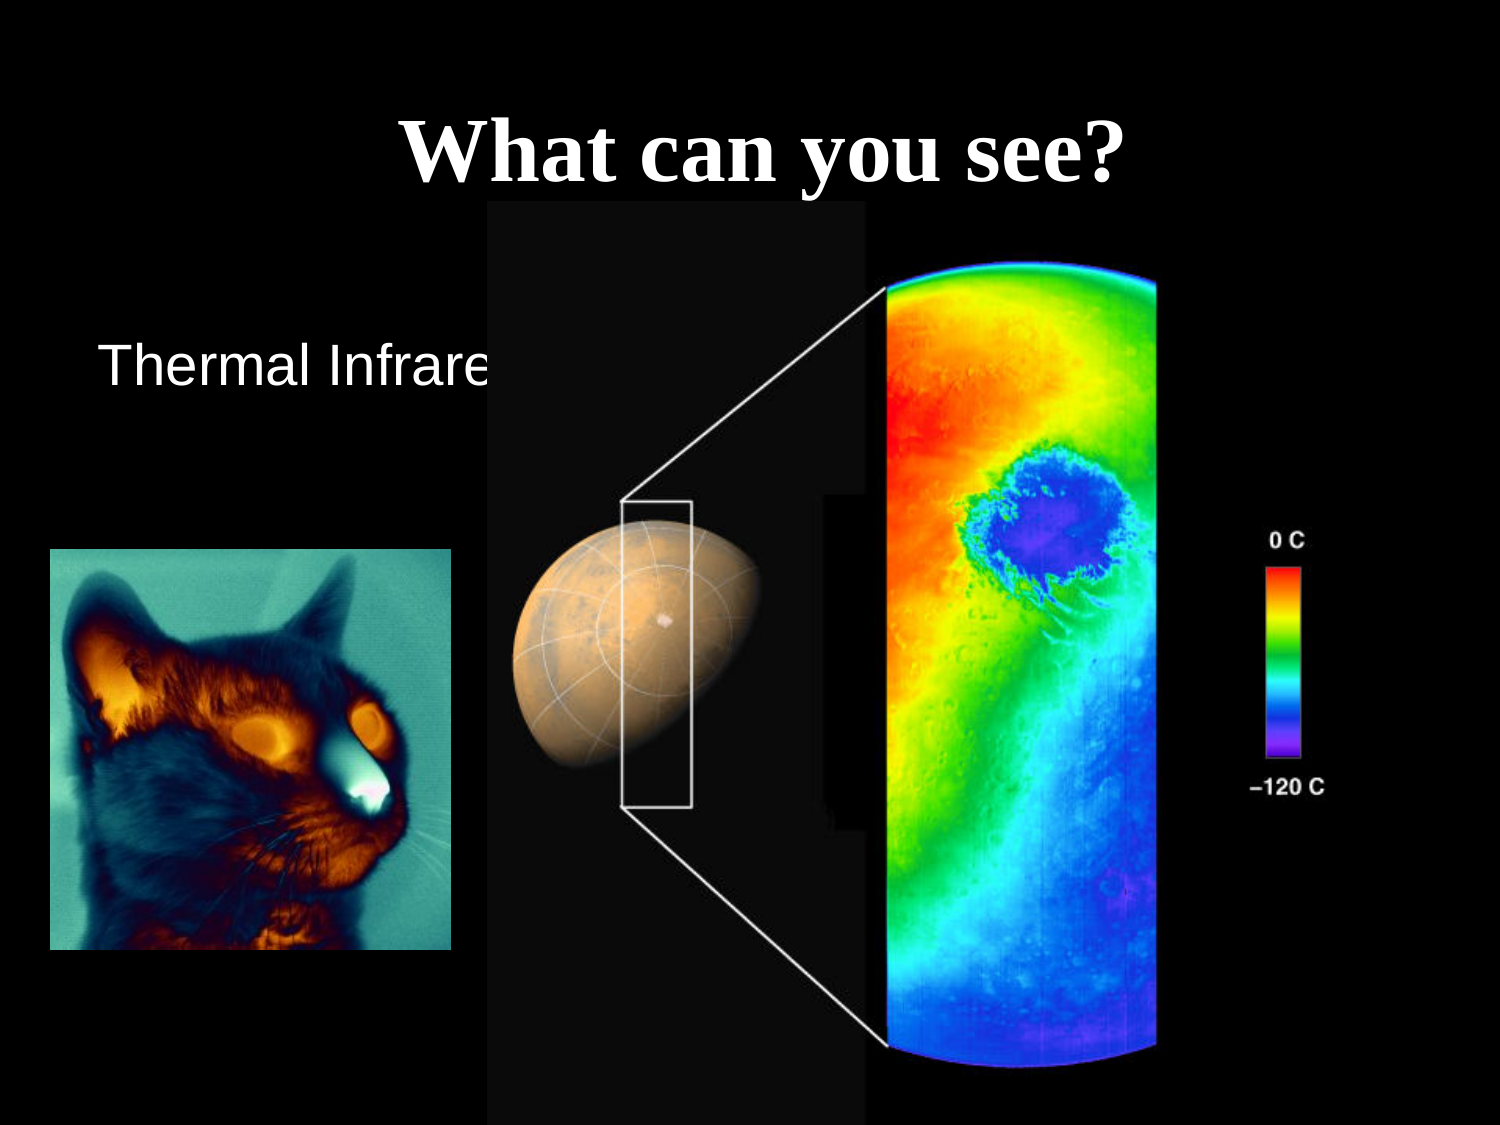

# What can you see?
Thermal Infrared